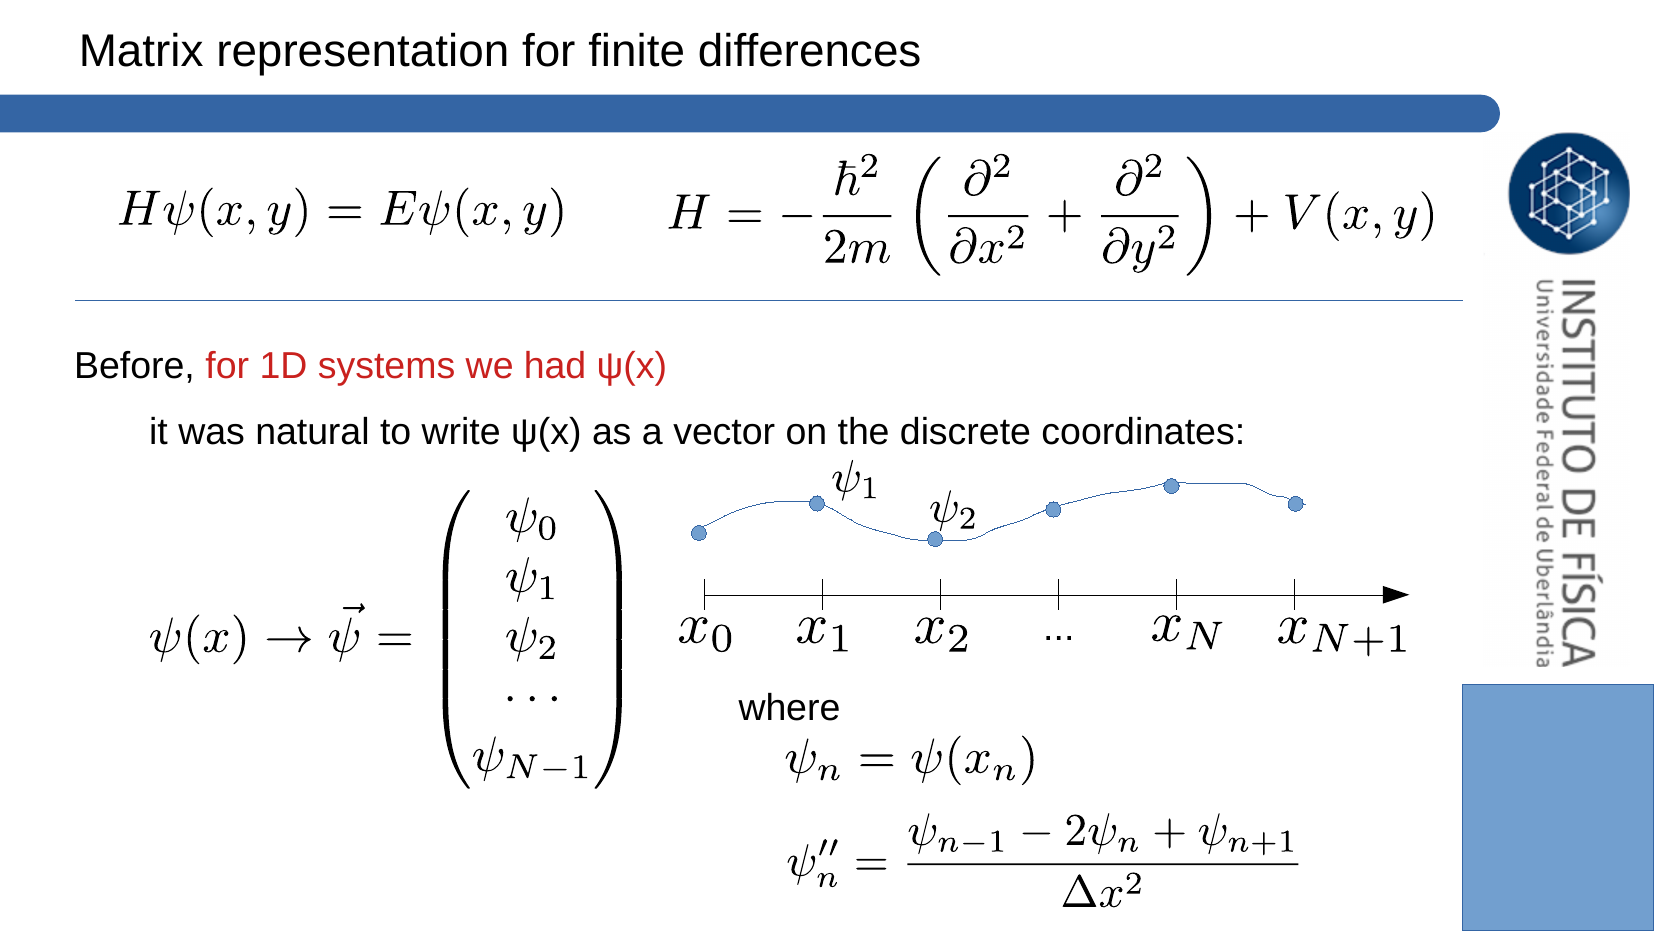

# Matrix representation for finite differences
Before, for 1D systems we had ψ(x)
	it was natural to write ψ(x) as a vector on the discrete coordinates:
...
where